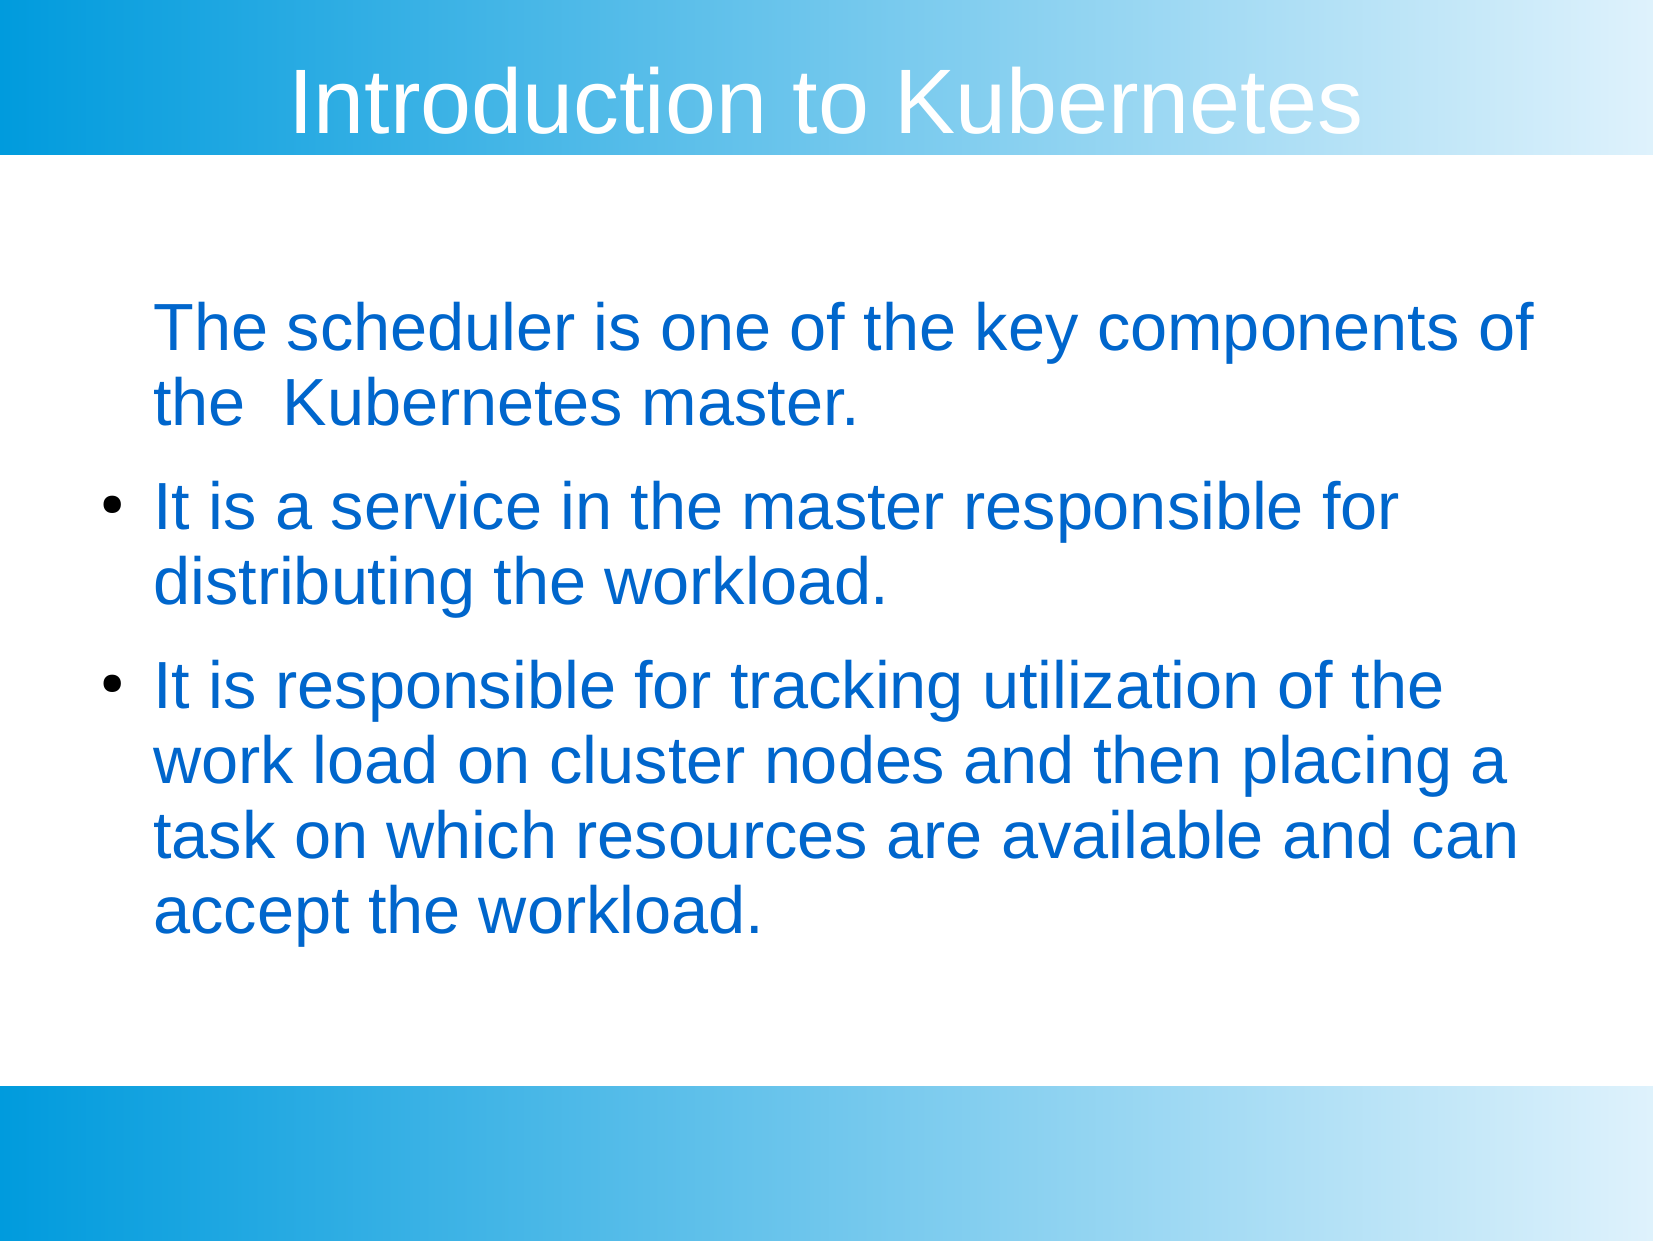

# Introduction to Kubernetes
The scheduler is one of the key components of the Kubernetes master.
It is a service in the master responsible for distributing the workload.
It is responsible for tracking utilization of the work load on cluster nodes and then placing a task on which resources are available and can accept the workload.